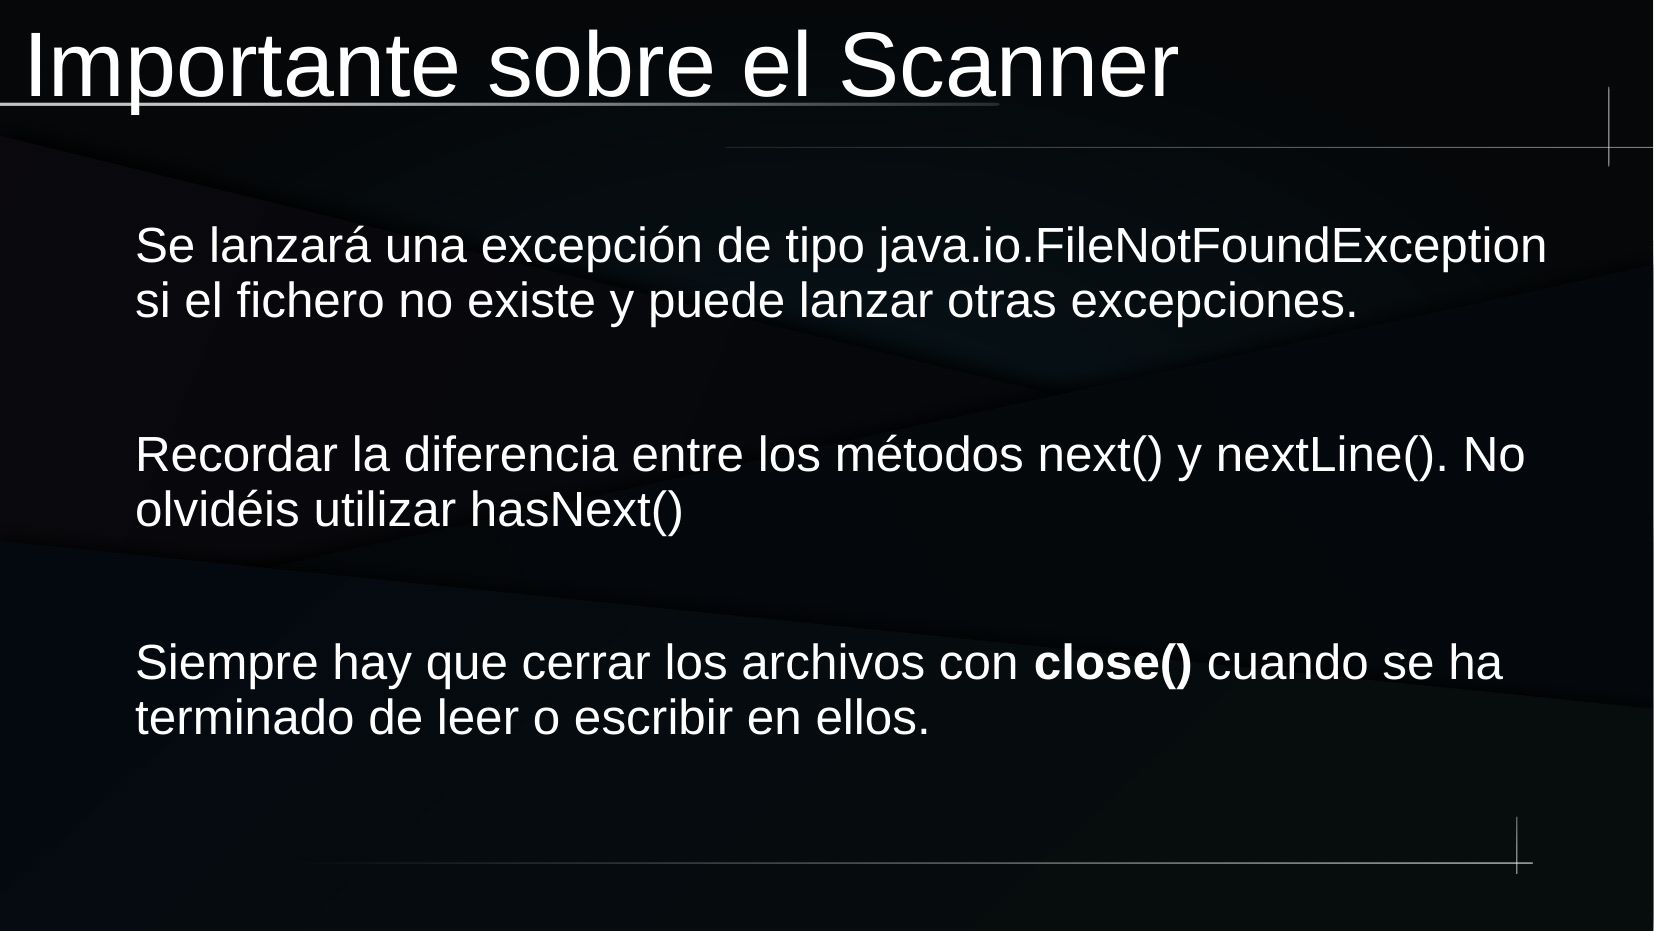

# Importante sobre el Scanner
Se lanzará una excepción de tipo java.io.FileNotFoundException si el fichero no existe y puede lanzar otras excepciones.
Recordar la diferencia entre los métodos next() y nextLine(). No olvidéis utilizar hasNext()
Siempre hay que cerrar los archivos con close() cuando se ha terminado de leer o escribir en ellos.